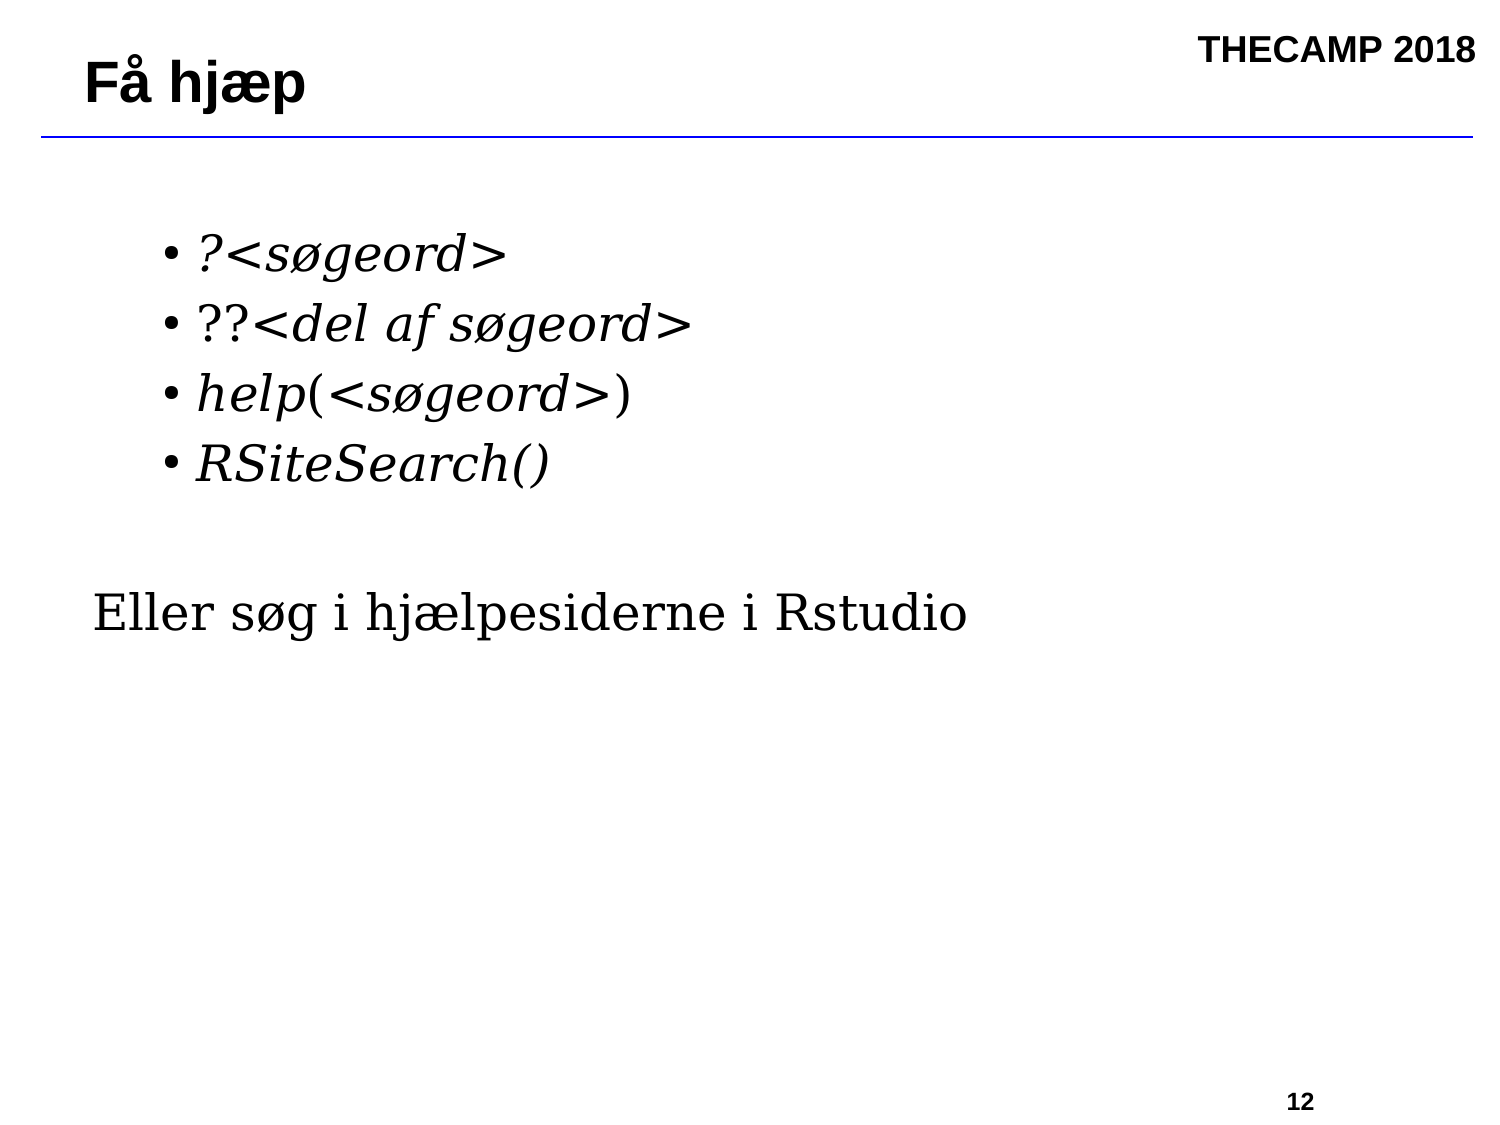

# Få hjæp
?<søgeord>
??<del af søgeord>
help(<søgeord>)
RSiteSearch()
Eller søg i hjælpesiderne i Rstudio